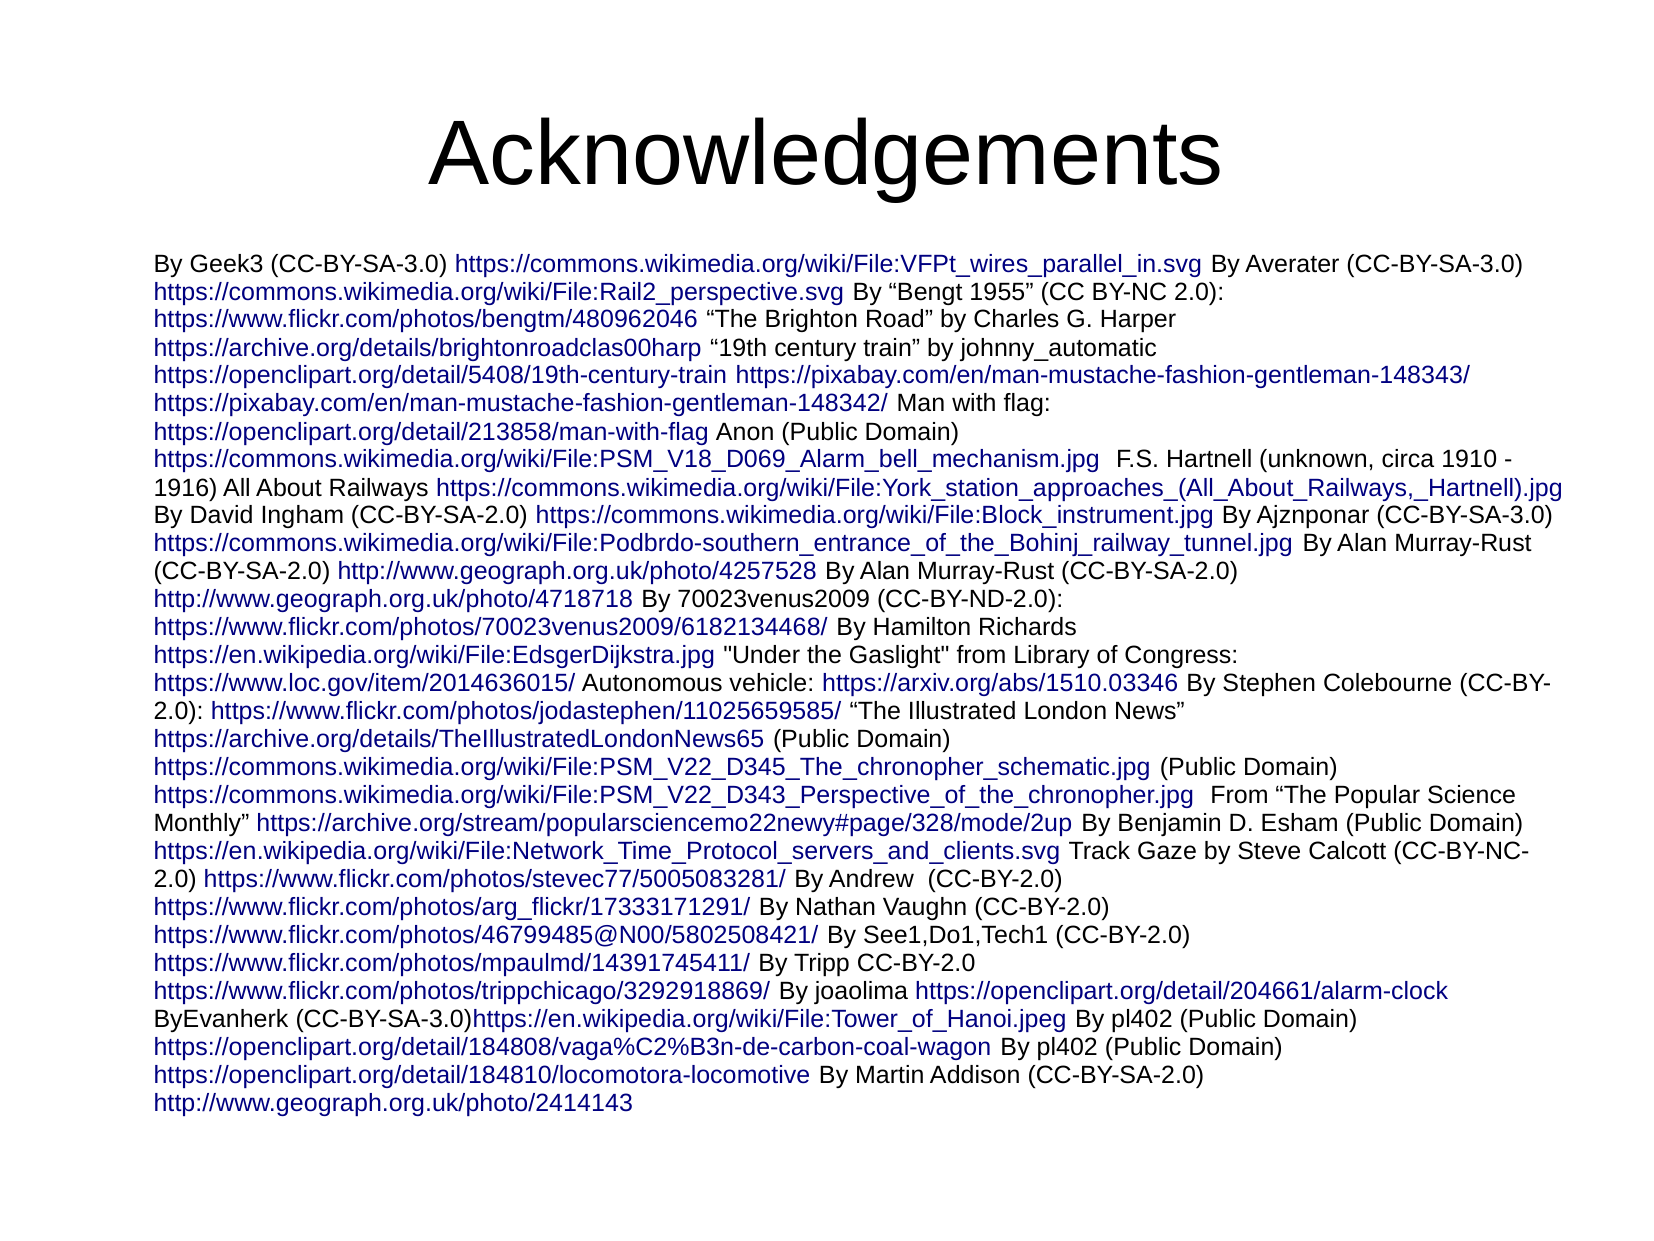

# Acknowledgements
By Geek3 (CC-BY-SA-3.0) https://commons.wikimedia.org/wiki/File:VFPt_wires_parallel_in.svg By Averater (CC-BY-SA-3.0) https://commons.wikimedia.org/wiki/File:Rail2_perspective.svg By “Bengt 1955” (CC BY-NC 2.0): https://www.flickr.com/photos/bengtm/480962046 “The Brighton Road” by Charles G. Harper https://archive.org/details/brightonroadclas00harp “19th century train” by johnny_automatic https://openclipart.org/detail/5408/19th-century-train https://pixabay.com/en/man-mustache-fashion-gentleman-148343/ https://pixabay.com/en/man-mustache-fashion-gentleman-148342/ Man with flag: https://openclipart.org/detail/213858/man-with-flag Anon (Public Domain) https://commons.wikimedia.org/wiki/File:PSM_V18_D069_Alarm_bell_mechanism.jpg F.S. Hartnell (unknown, circa 1910 - 1916) All About Railways https://commons.wikimedia.org/wiki/File:York_station_approaches_(All_About_Railways,_Hartnell).jpg By David Ingham (CC-BY-SA-2.0) https://commons.wikimedia.org/wiki/File:Block_instrument.jpg By Ajznponar (CC-BY-SA-3.0) https://commons.wikimedia.org/wiki/File:Podbrdo-southern_entrance_of_the_Bohinj_railway_tunnel.jpg By Alan Murray-Rust (CC-BY-SA-2.0) http://www.geograph.org.uk/photo/4257528 By Alan Murray-Rust (CC-BY-SA-2.0) http://www.geograph.org.uk/photo/4718718 By 70023venus2009 (CC-BY-ND-2.0): https://www.flickr.com/photos/70023venus2009/6182134468/ By Hamilton Richards https://en.wikipedia.org/wiki/File:EdsgerDijkstra.jpg "Under the Gaslight" from Library of Congress: https://www.loc.gov/item/2014636015/ Autonomous vehicle: https://arxiv.org/abs/1510.03346 By Stephen Colebourne (CC-BY-2.0): https://www.flickr.com/photos/jodastephen/11025659585/ “The Illustrated London News” https://archive.org/details/TheIllustratedLondonNews65 (Public Domain) https://commons.wikimedia.org/wiki/File:PSM_V22_D345_The_chronopher_schematic.jpg (Public Domain) https://commons.wikimedia.org/wiki/File:PSM_V22_D343_Perspective_of_the_chronopher.jpg From “The Popular Science Monthly” https://archive.org/stream/popularsciencemo22newy#page/328/mode/2up By Benjamin D. Esham (Public Domain) https://en.wikipedia.org/wiki/File:Network_Time_Protocol_servers_and_clients.svg Track Gaze by Steve Calcott (CC-BY-NC-2.0) https://www.flickr.com/photos/stevec77/5005083281/ By Andrew (CC-BY-2.0) https://www.flickr.com/photos/arg_flickr/17333171291/ By Nathan Vaughn (CC-BY-2.0) https://www.flickr.com/photos/46799485@N00/5802508421/ By See1,Do1,Tech1 (CC-BY-2.0)https://www.flickr.com/photos/mpaulmd/14391745411/ By Tripp CC-BY-2.0 https://www.flickr.com/photos/trippchicago/3292918869/ By joaolima https://openclipart.org/detail/204661/alarm-clock ByEvanherk (CC-BY-SA-3.0)https://en.wikipedia.org/wiki/File:Tower_of_Hanoi.jpeg By pl402 (Public Domain) https://openclipart.org/detail/184808/vaga%C2%B3n-de-carbon-coal-wagon By pl402 (Public Domain) https://openclipart.org/detail/184810/locomotora-locomotive By Martin Addison (CC-BY-SA-2.0) http://www.geograph.org.uk/photo/2414143